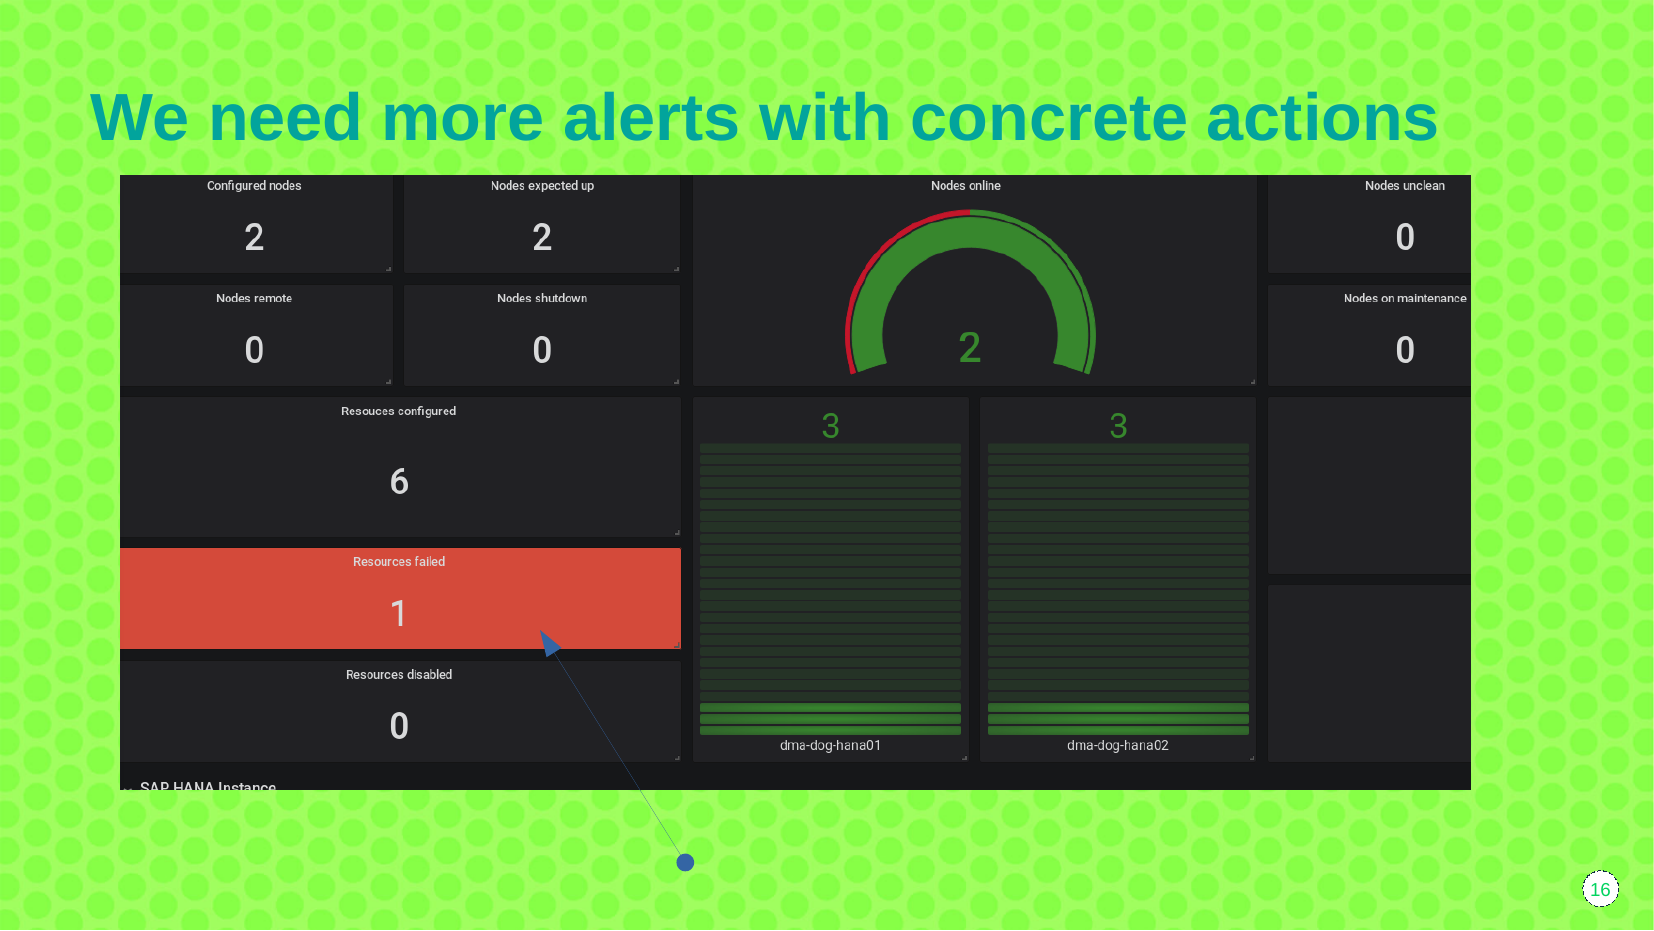

# We need more alerts with concrete actions
16